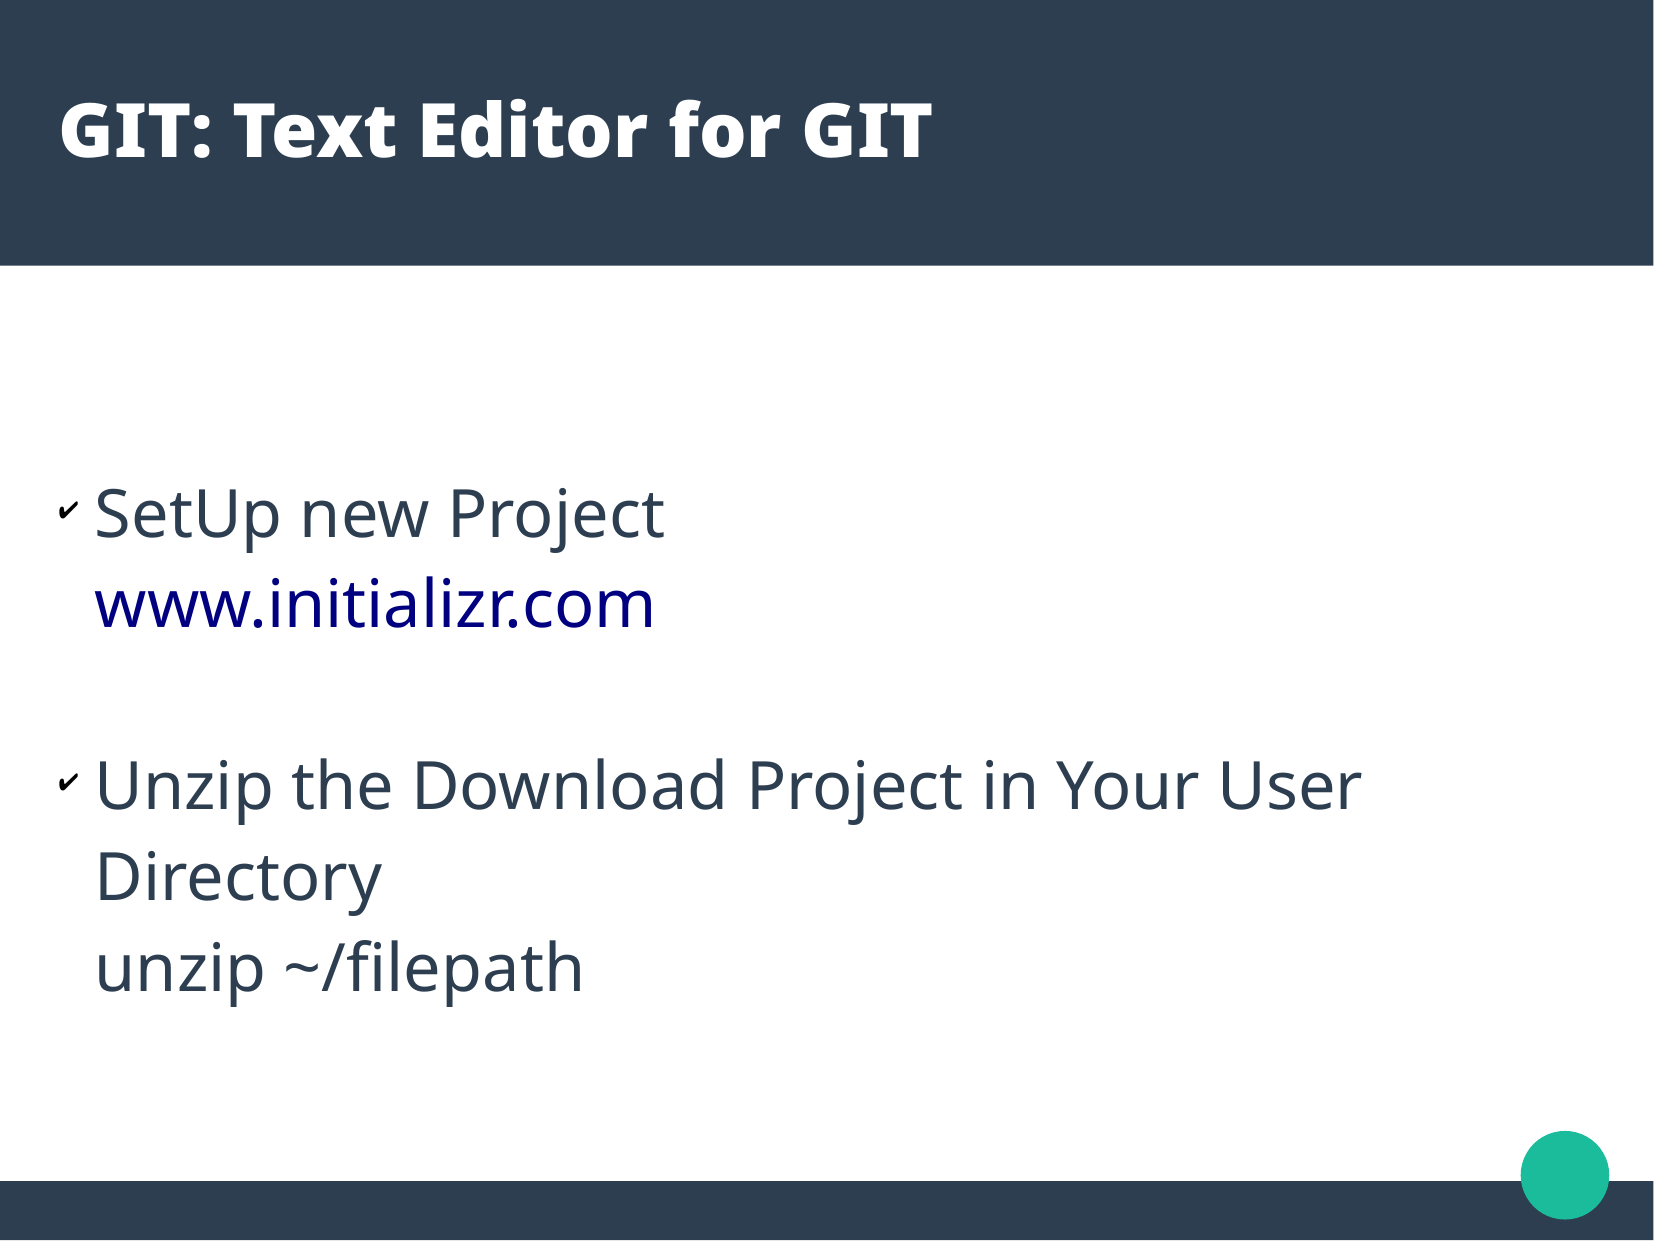

# GIT: Text Editor for GIT
SetUp new Project
www.initializr.com
Unzip the Download Project in Your User Directory
unzip ~/filepath